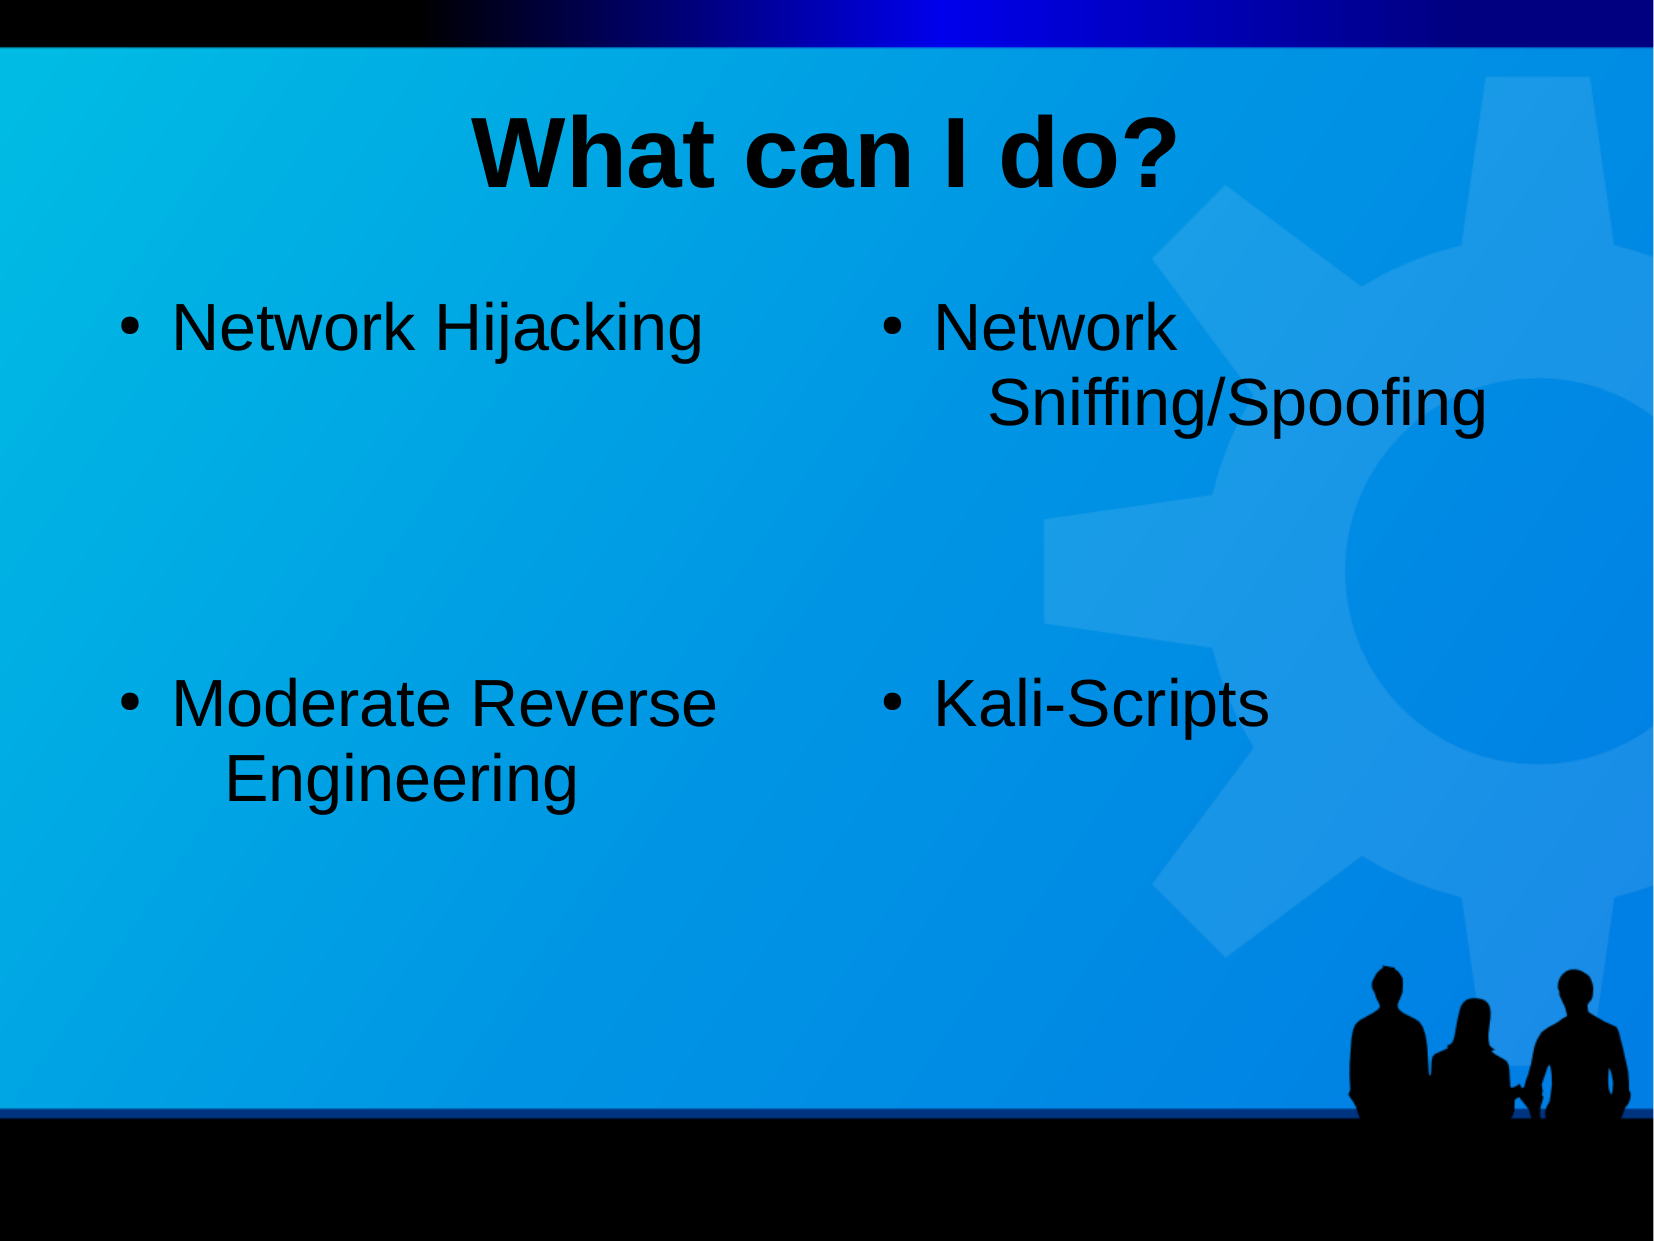

# What can I do?
Network Hijacking
Network Sniffing/Spoofing
Moderate Reverse Engineering
Kali-Scripts